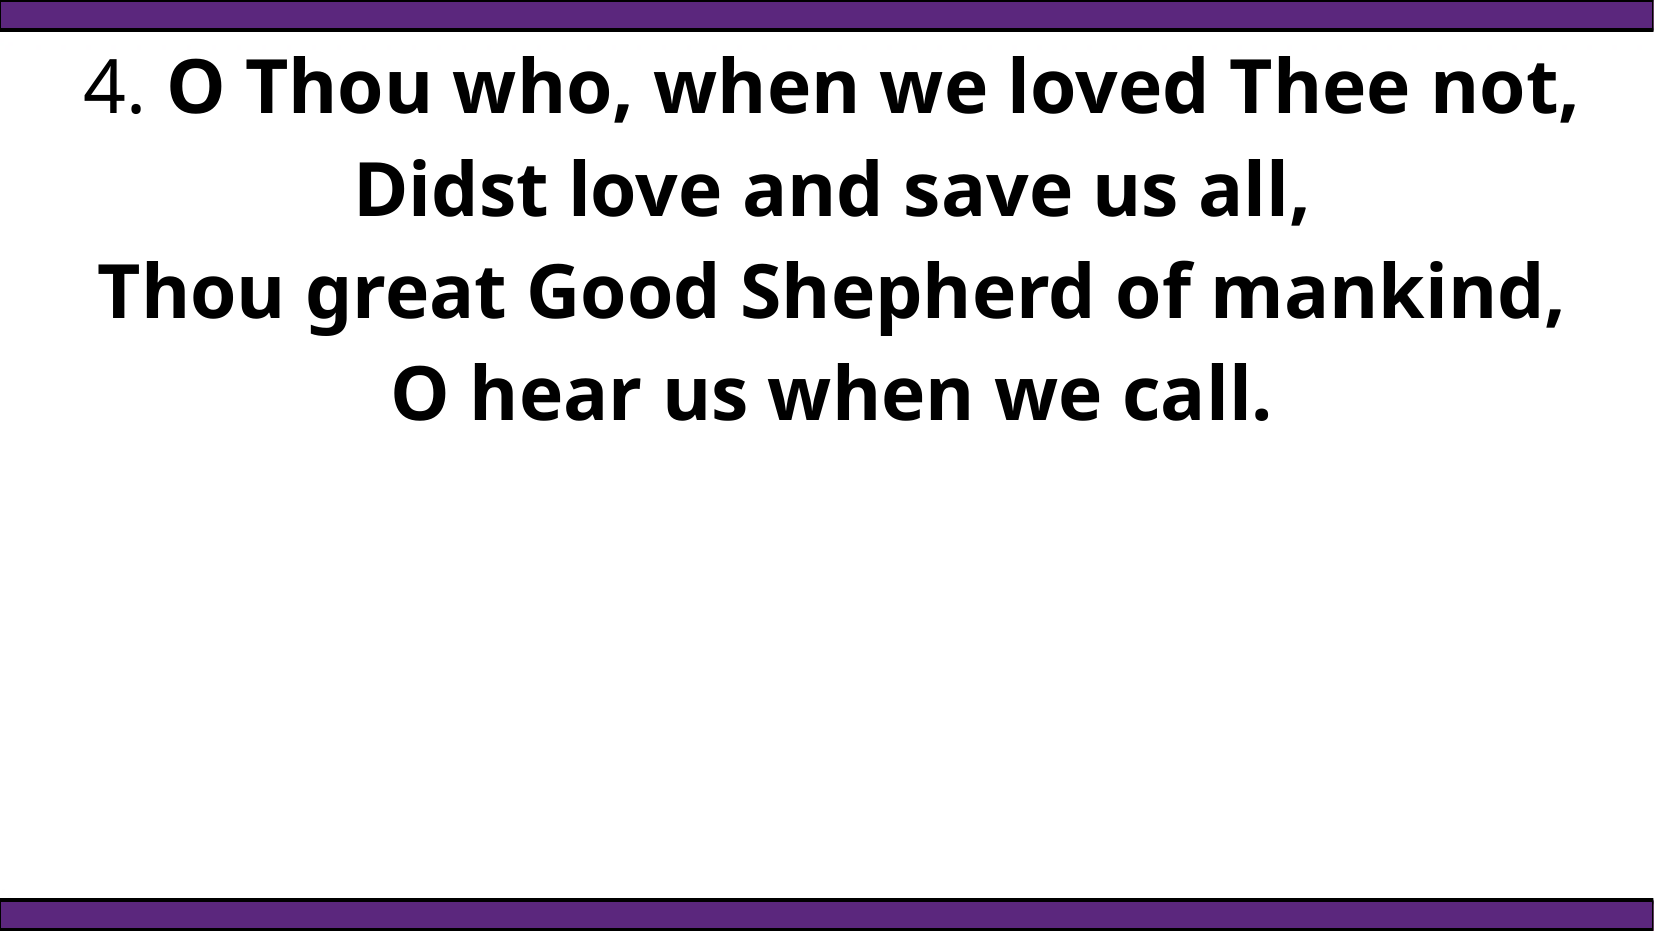

4. O Thou who, when we loved Thee not,
Didst love and save us all,
Thou great Good Shepherd of mankind,
O hear us when we call.